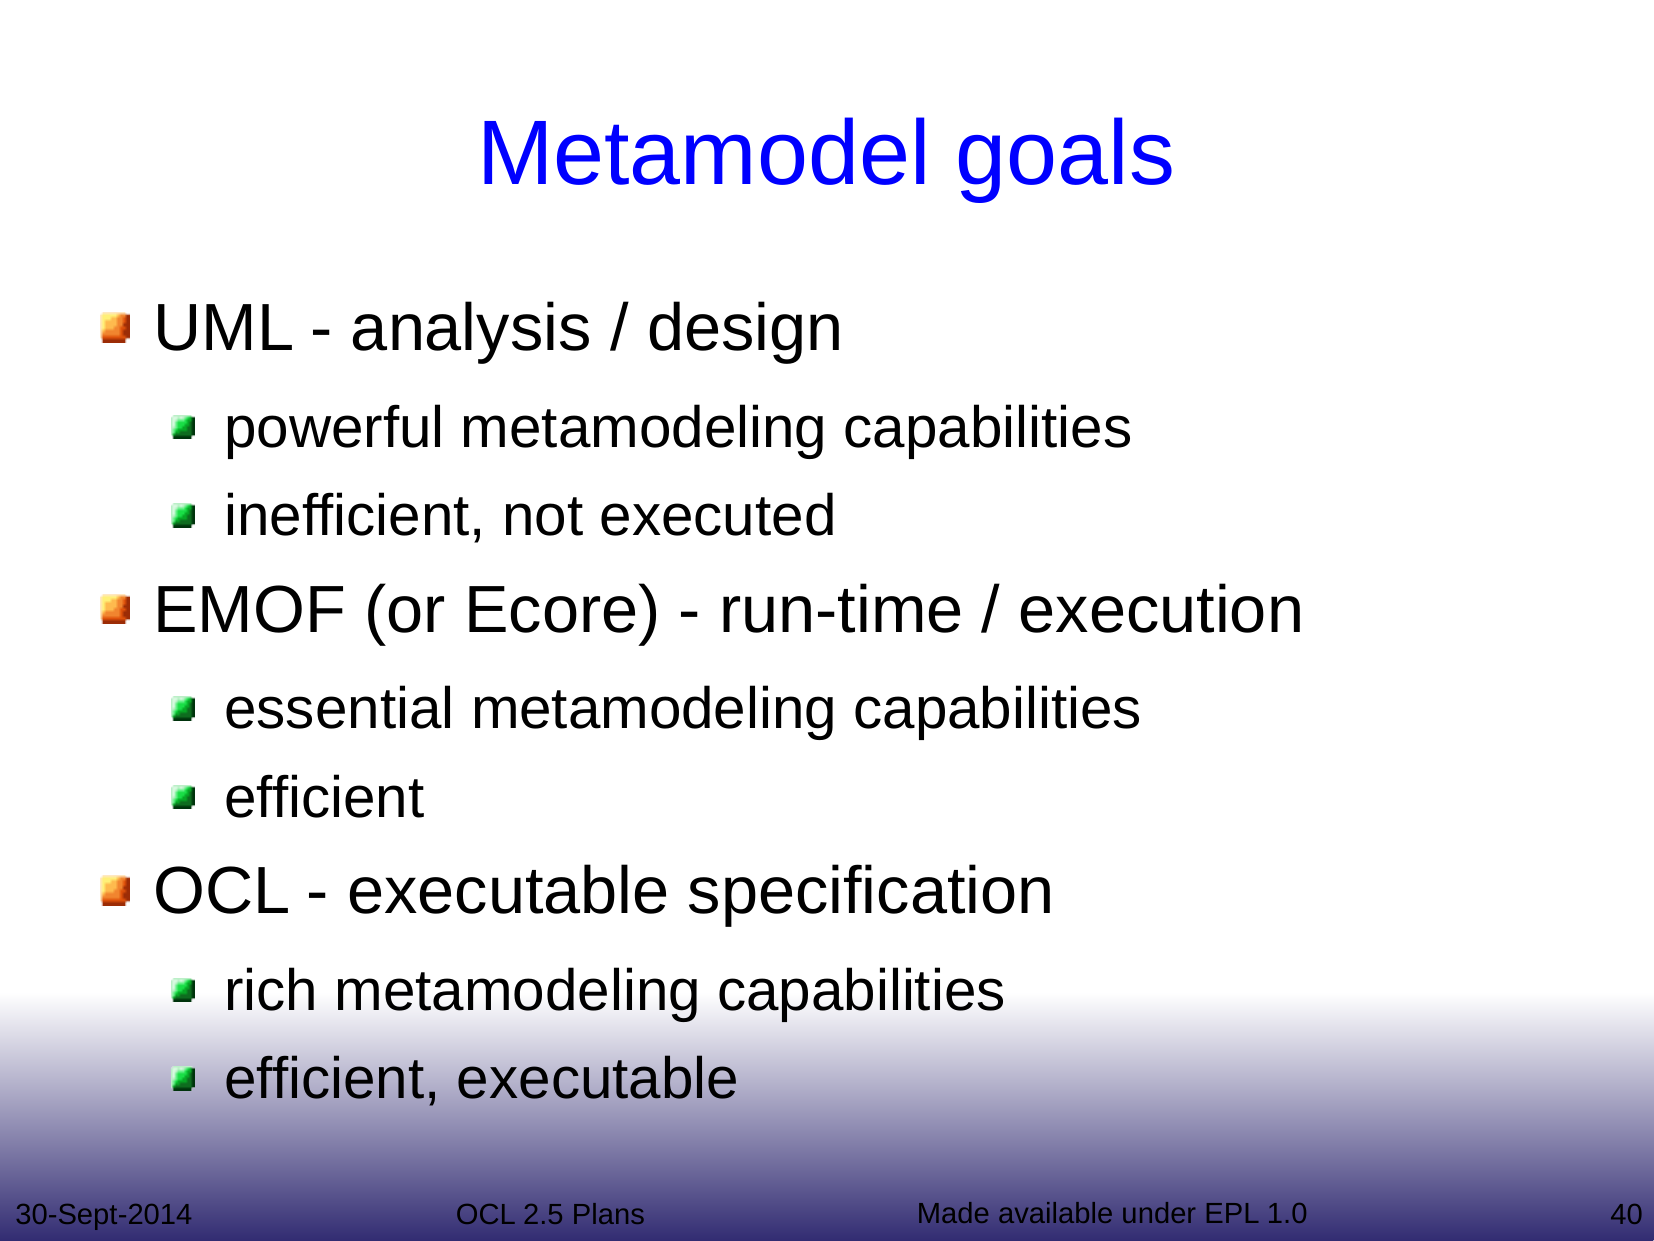

# Metamodel goals
UML - analysis / design
powerful metamodeling capabilities
inefficient, not executed
EMOF (or Ecore) - run-time / execution
essential metamodeling capabilities
efficient
OCL - executable specification
rich metamodeling capabilities
efficient, executable
30-Sept-2014
OCL 2.5 Plans
40